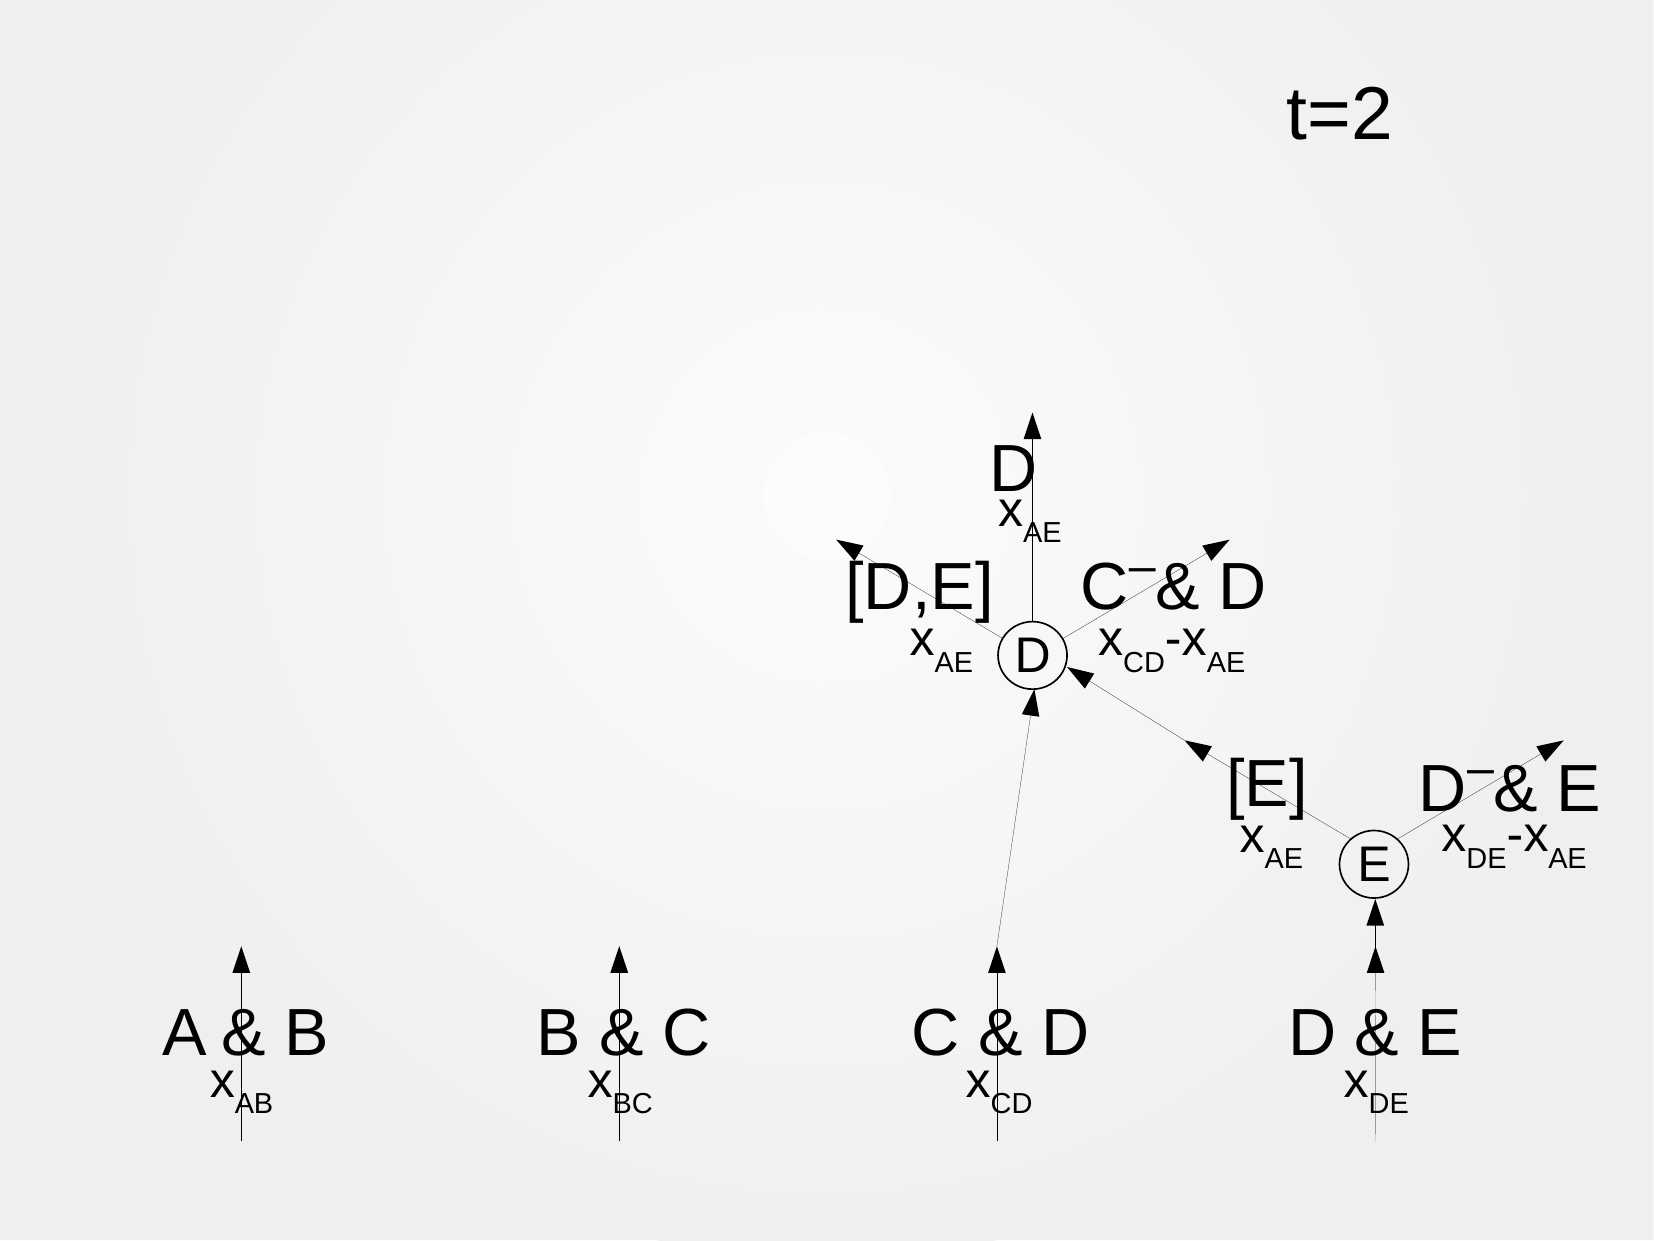

t=2
D
xAE
C–& D
[D,E]
xCD-xAE
xAE
D
D–& E
[E]
xDE-xAE
xAE
E
A & B
B & C
C & D
D & E
xDE
xCD
xAB
xBC